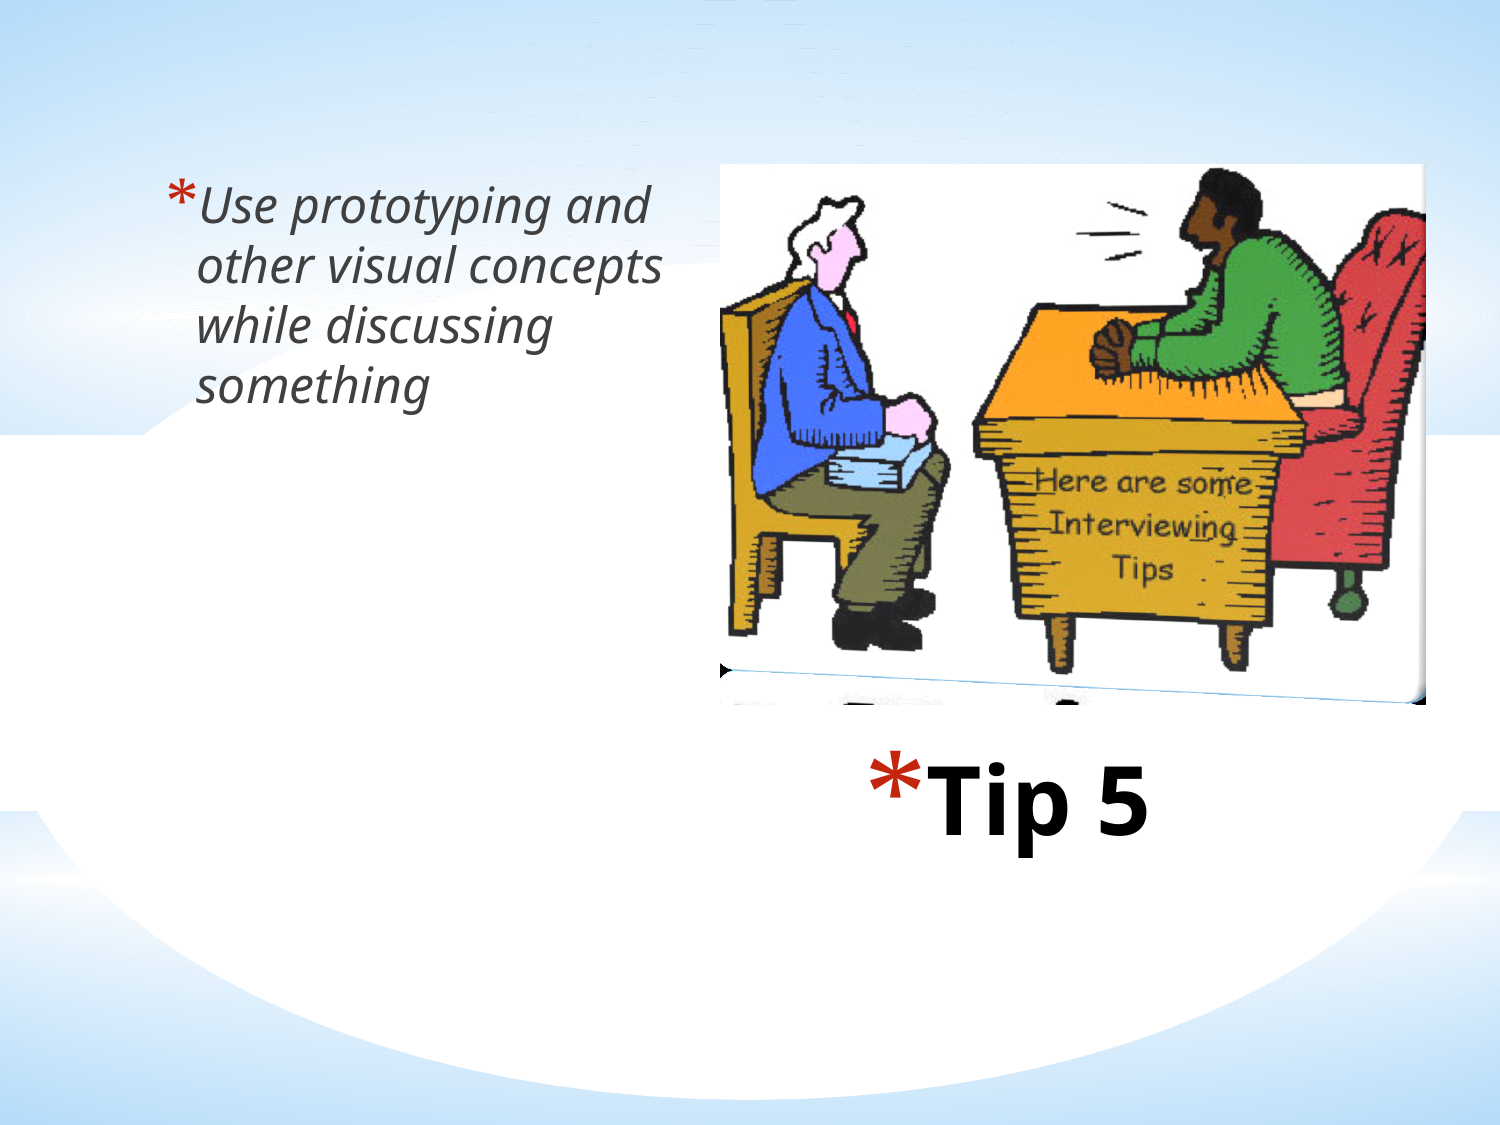

# Use prototyping and other visual concepts while discussing something
Tip 5